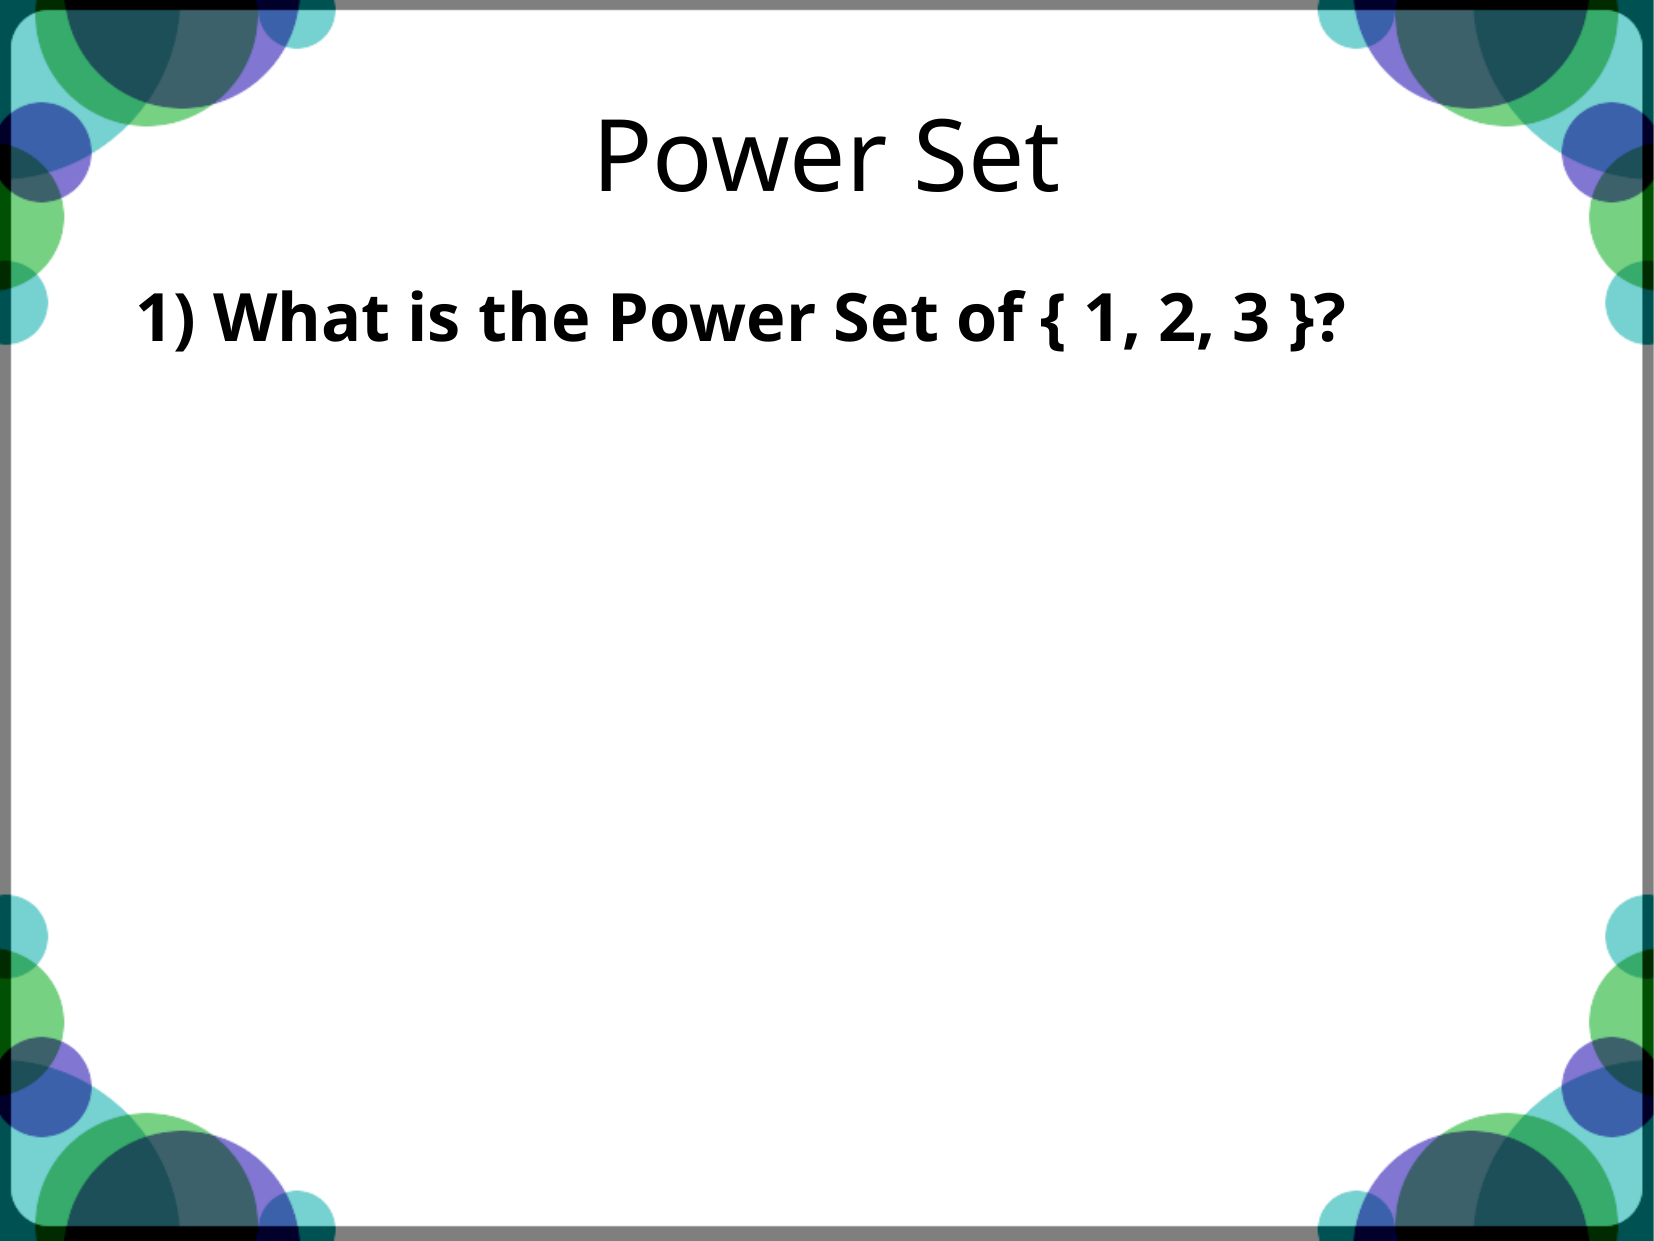

# Power Set
1) What is the Power Set of { 1, 2, 3 }?